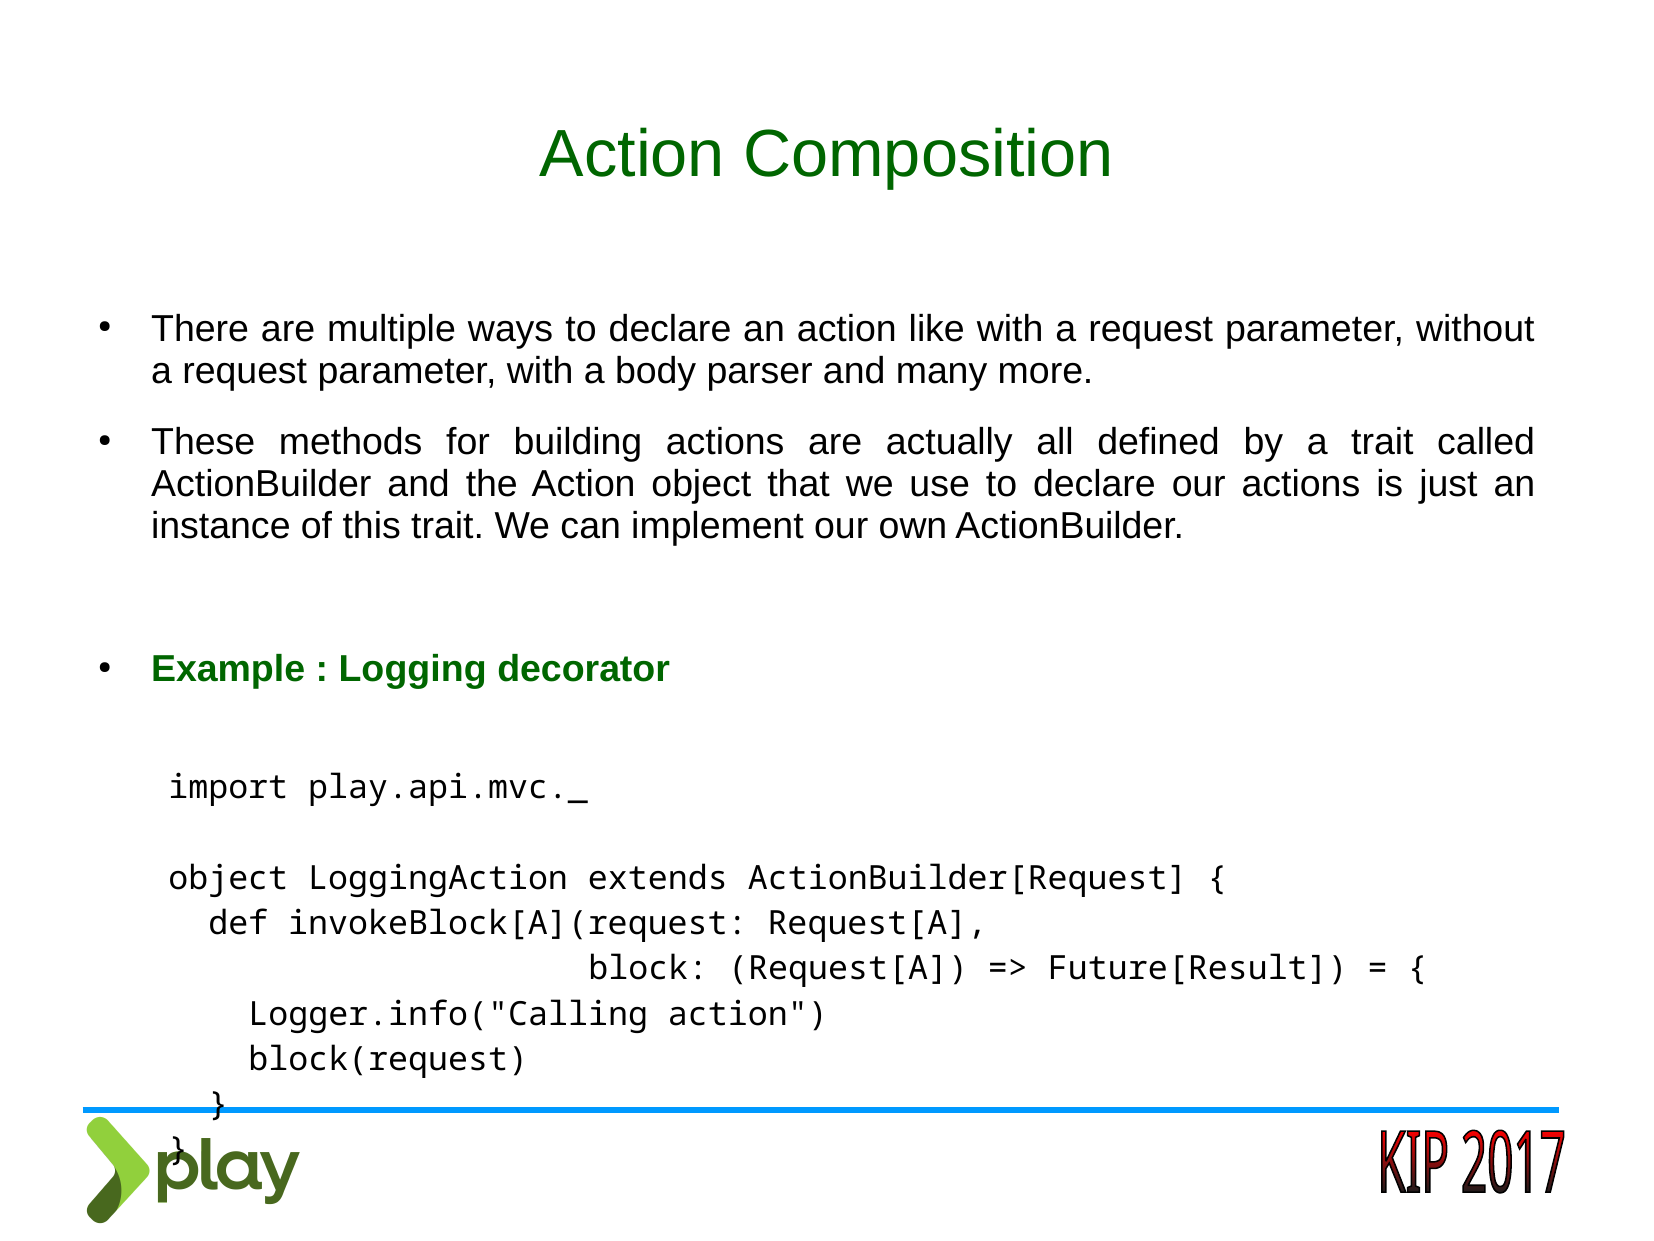

# Action Composition
There are multiple ways to declare an action like with a request parameter, without a request parameter, with a body parser and many more.
These methods for building actions are actually all defined by a trait called ActionBuilder and the Action object that we use to declare our actions is just an instance of this trait. We can implement our own ActionBuilder.
Example : Logging decorator
import play.api.mvc._
object LoggingAction extends ActionBuilder[Request] {
 def invokeBlock[A](request: Request[A],
 block: (Request[A]) => Future[Result]) = {
 Logger.info("Calling action")
 block(request)
 }
}